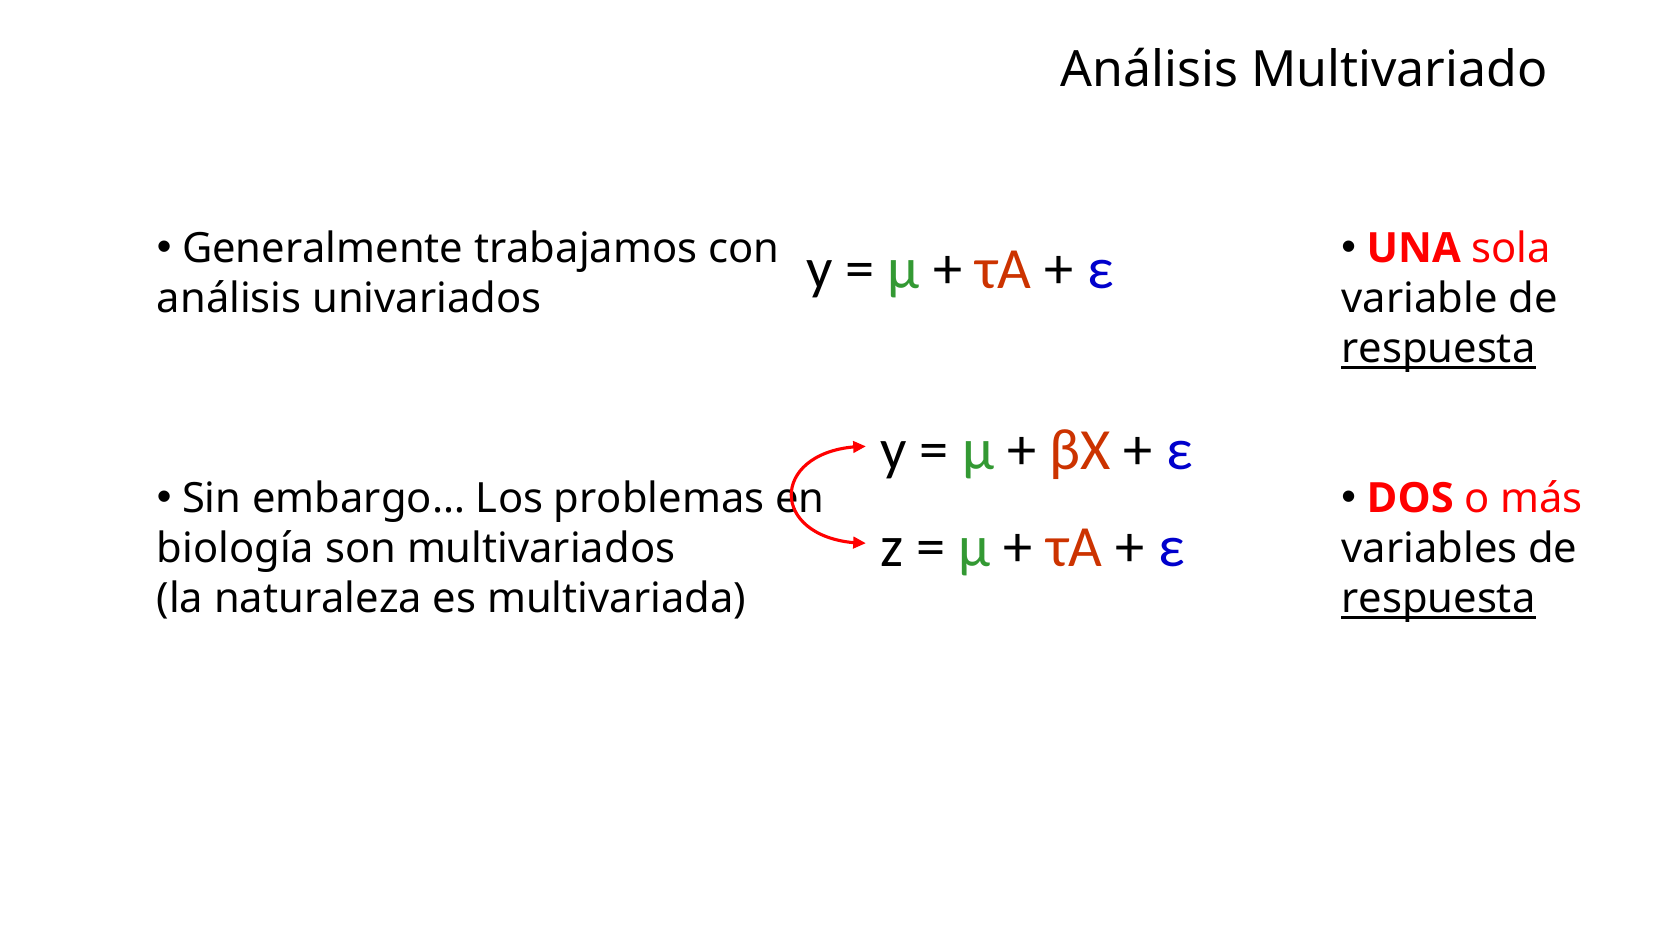

Análisis Multivariado
 Generalmente trabajamos con análisis univariados
 Sin embargo… Los problemas en biología son multivariados
(la naturaleza es multivariada)
 UNA sola variable de respuesta
 DOS o más variables de respuesta
y = µ + τA + ε
y = µ + βX + ε
z = µ + τA + ε